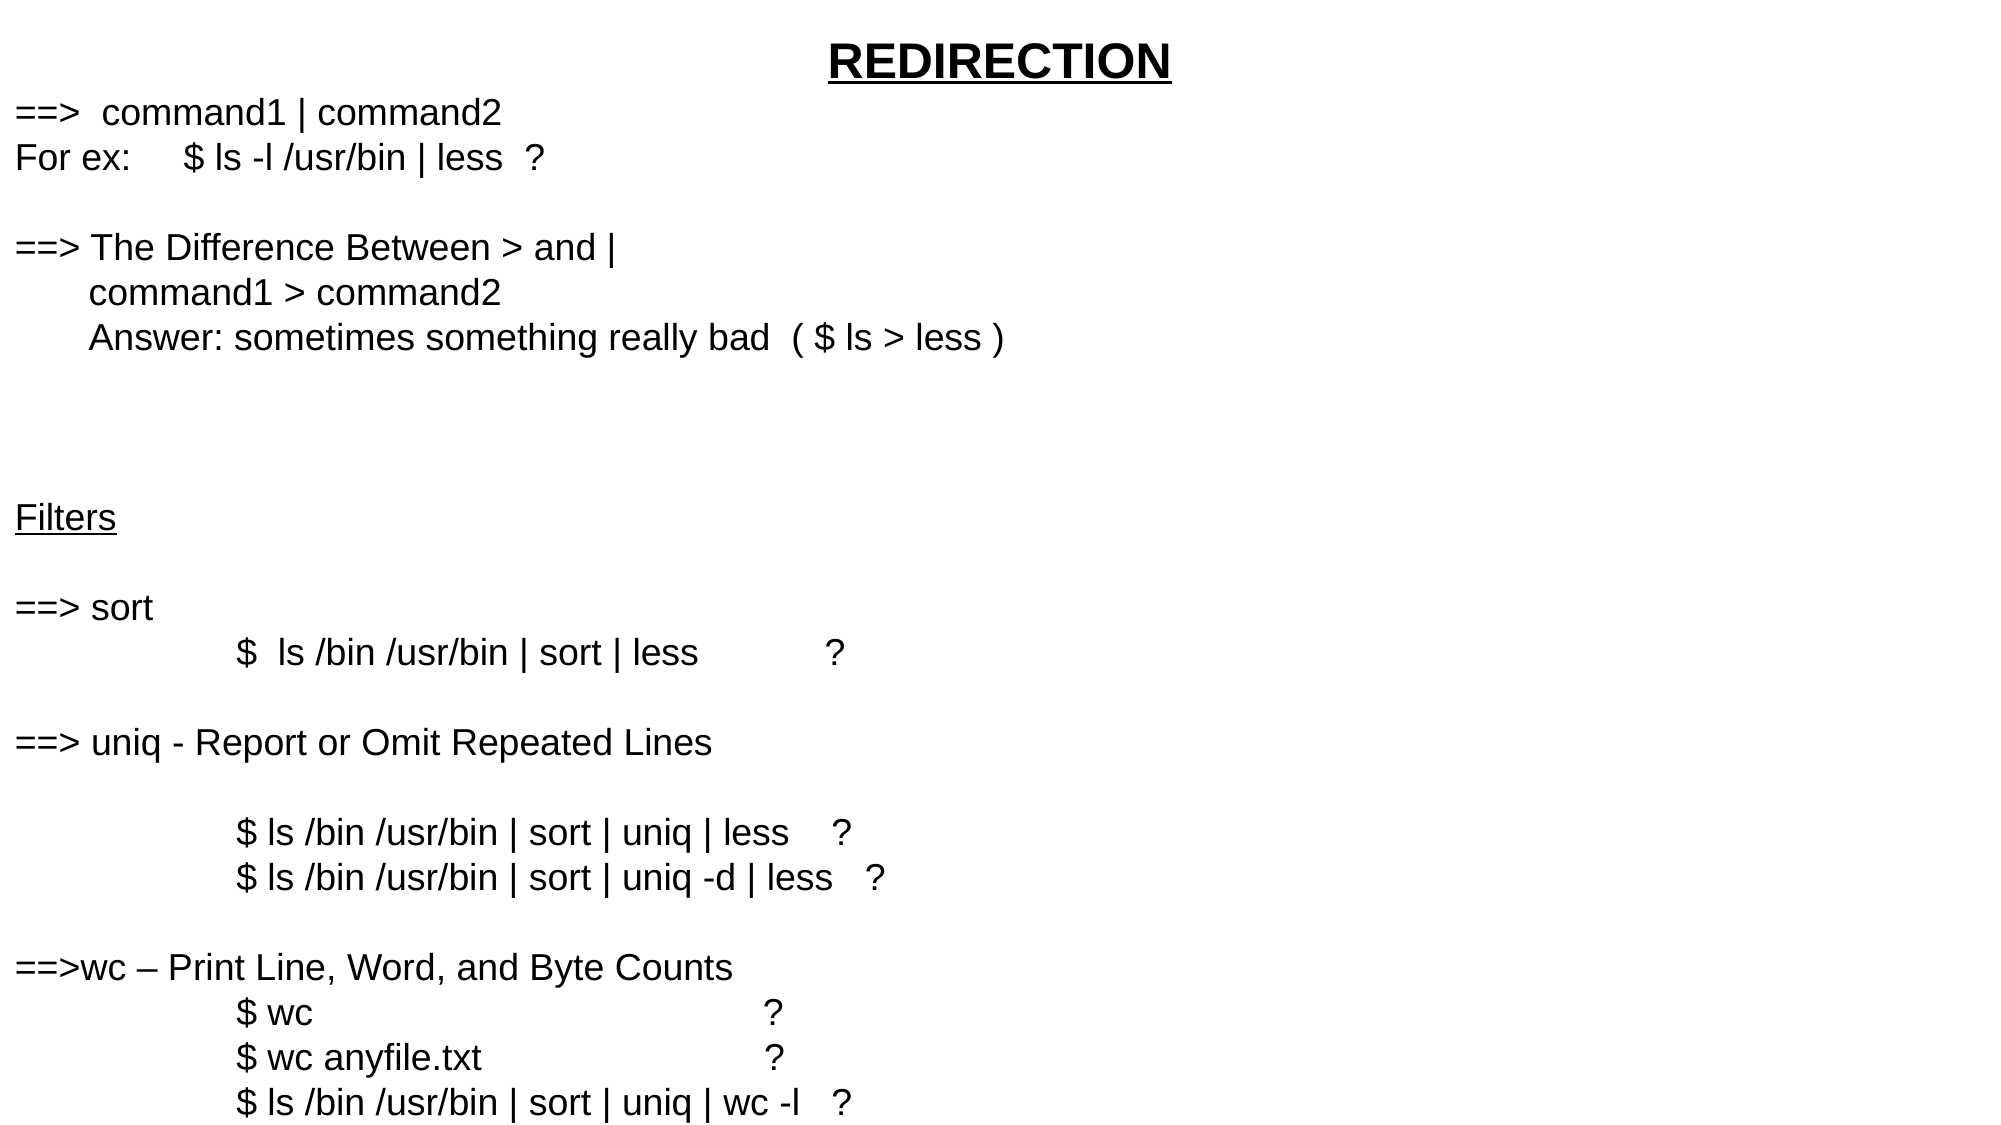

REDIRECTION
==> command1 | command2
For ex: $ ls -l /usr/bin | less ?
==> The Difference Between > and |
	command1 > command2
	Answer: sometimes something really bad ( $ ls > less )
Filters
==> sort
		 	$ ls /bin /usr/bin | sort | less ?
==> uniq - Report or Omit Repeated Lines
			$ ls /bin /usr/bin | sort | uniq | less ?
			$ ls /bin /usr/bin | sort | uniq -d | less ?
==>wc – Print Line, Word, and Byte Counts
			$ wc ?
			$ wc anyfile.txt ?
			$ ls /bin /usr/bin | sort | uniq | wc -l ?